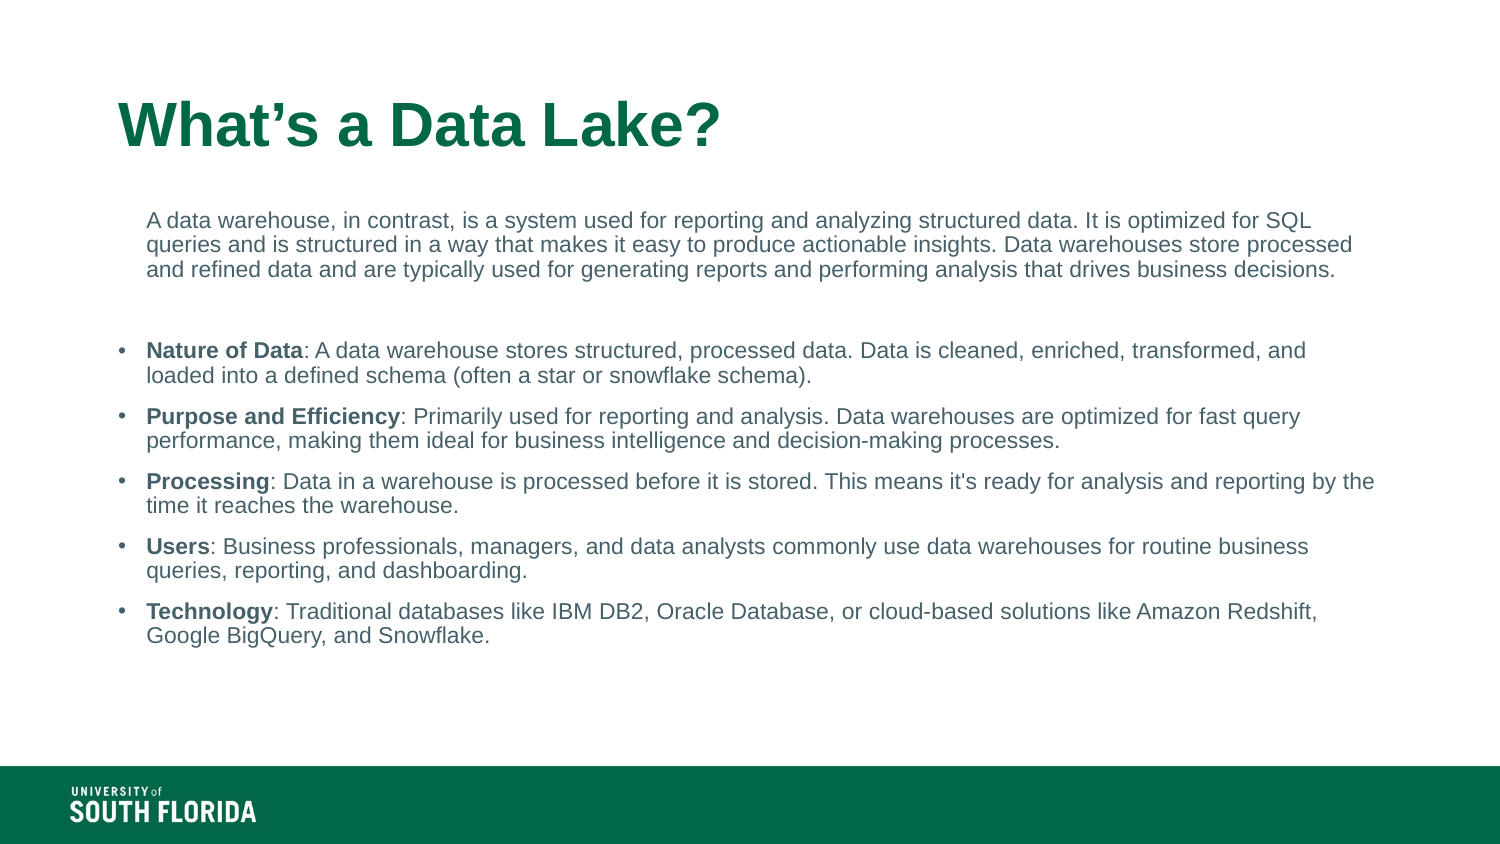

# What’s a Data Lake?
A data warehouse, in contrast, is a system used for reporting and analyzing structured data. It is optimized for SQL queries and is structured in a way that makes it easy to produce actionable insights. Data warehouses store processed and refined data and are typically used for generating reports and performing analysis that drives business decisions.
Nature of Data: A data warehouse stores structured, processed data. Data is cleaned, enriched, transformed, and loaded into a defined schema (often a star or snowflake schema).
Purpose and Efficiency: Primarily used for reporting and analysis. Data warehouses are optimized for fast query performance, making them ideal for business intelligence and decision-making processes.
Processing: Data in a warehouse is processed before it is stored. This means it's ready for analysis and reporting by the time it reaches the warehouse.
Users: Business professionals, managers, and data analysts commonly use data warehouses for routine business queries, reporting, and dashboarding.
Technology: Traditional databases like IBM DB2, Oracle Database, or cloud-based solutions like Amazon Redshift, Google BigQuery, and Snowflake.